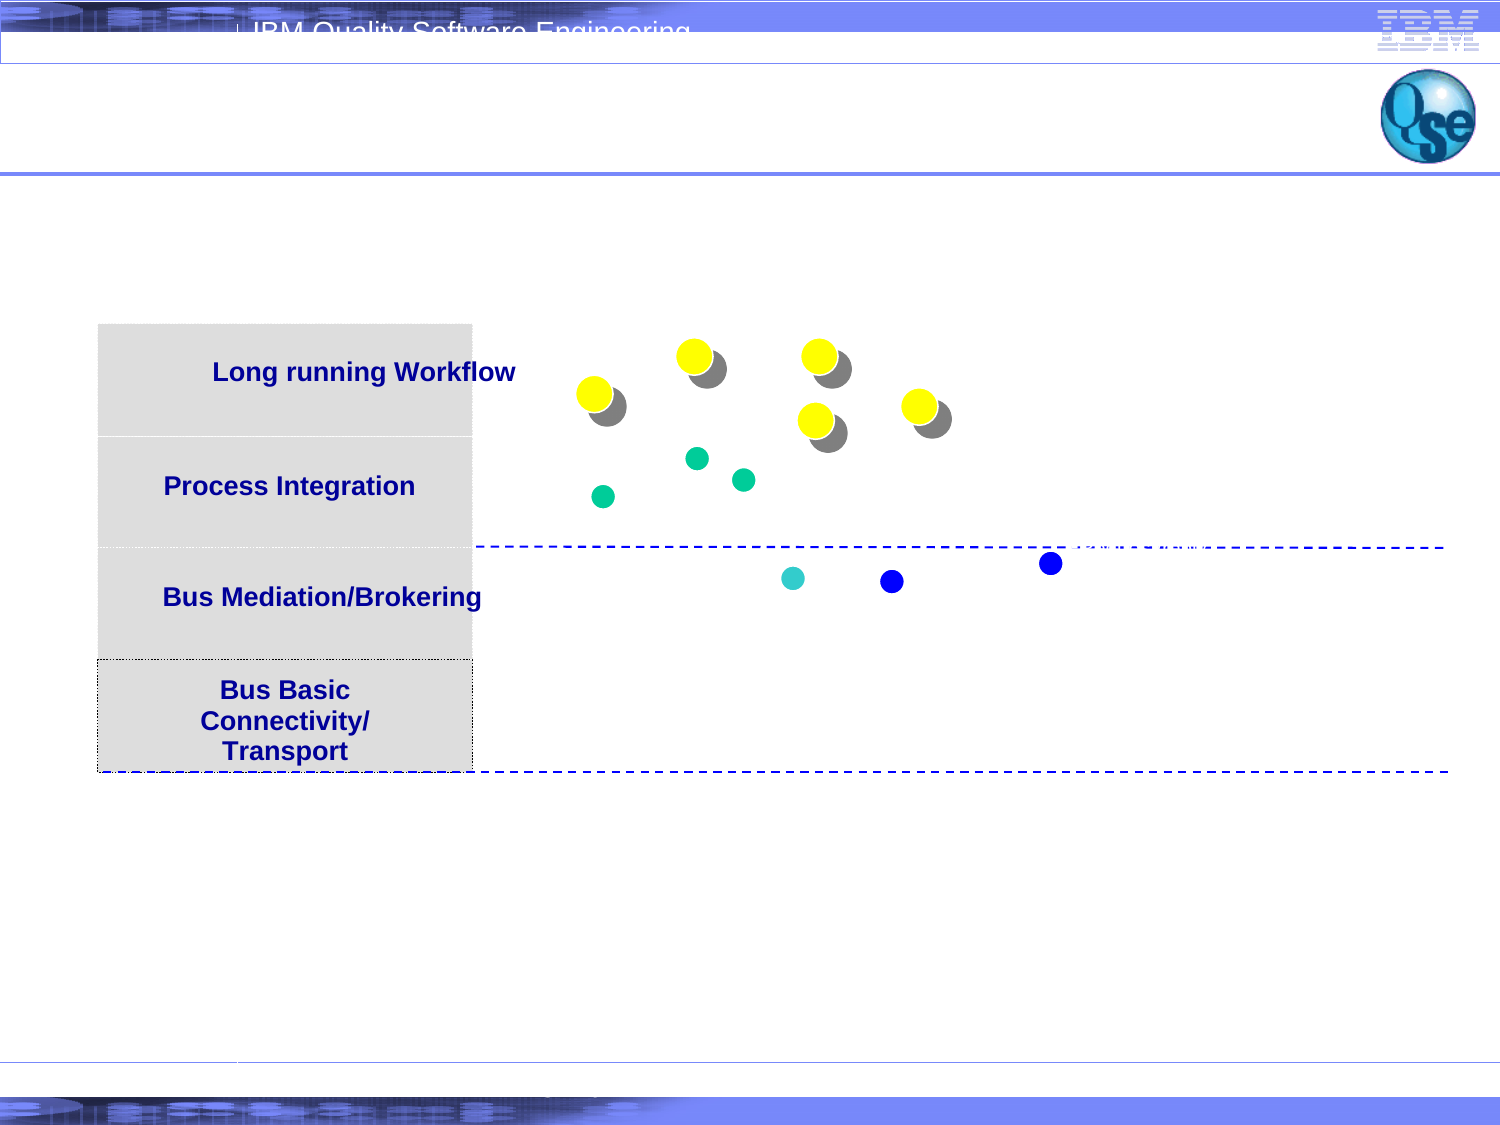

days
hours
1 sec
1/10 sec
msecs
People & application
Staff management
BPEL (WfMC) standard support
Long running Workflow
Process Integration
Business transactions
Automatic compensation
Cross reference
Request/reply
Web Services Business processes BPEL (OASIS W3C)
Bus Mediation/Brokering
Bus Basic Connectivity/ Transport
Atomic transactions
XA standard. two phase commit
Stateless, fire and forget
Direct database & message access
49